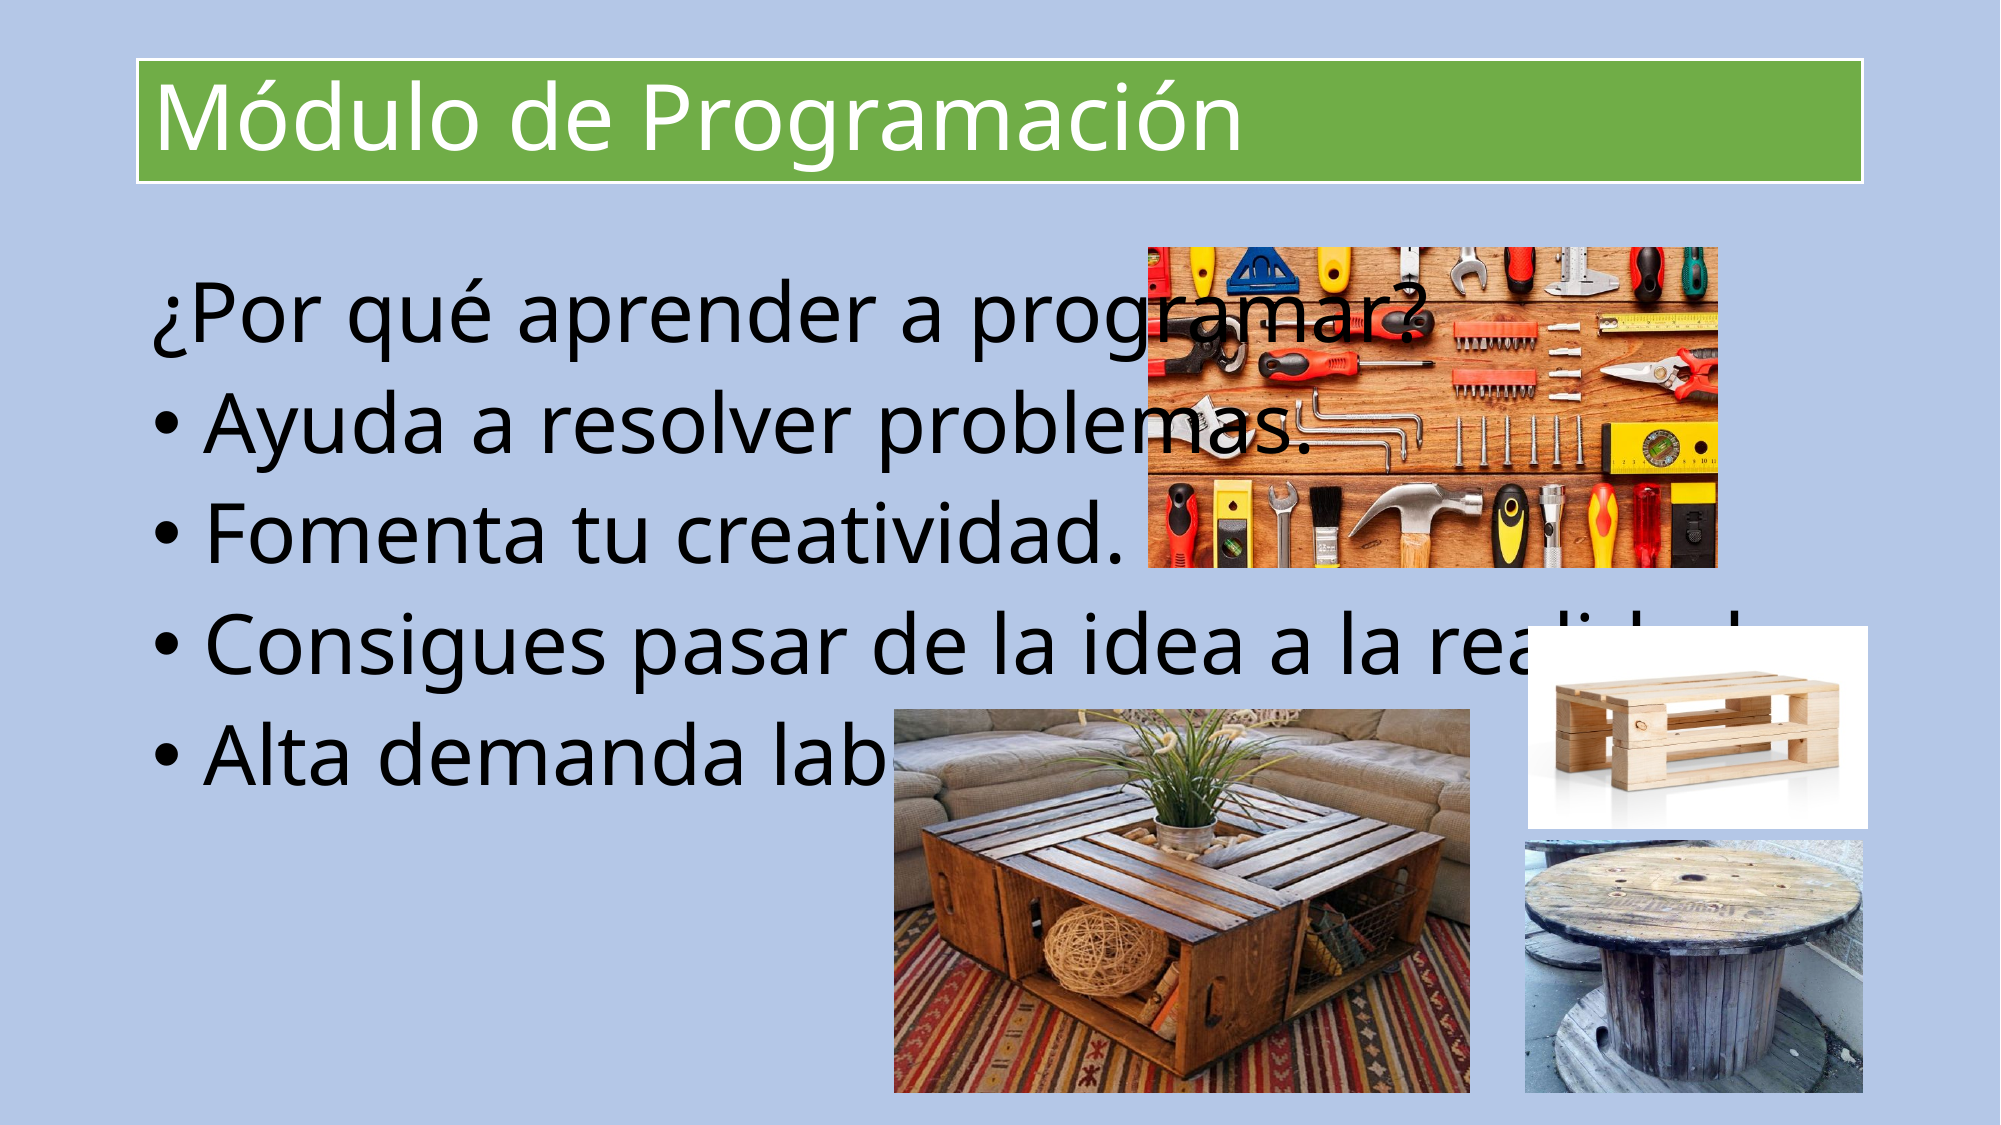

# Módulo de Programación
¿Por qué aprender a programar?
 Ayuda a resolver problemas.
 Fomenta tu creatividad.
 Consigues pasar de la idea a la realidad.
 Alta demanda laboral.